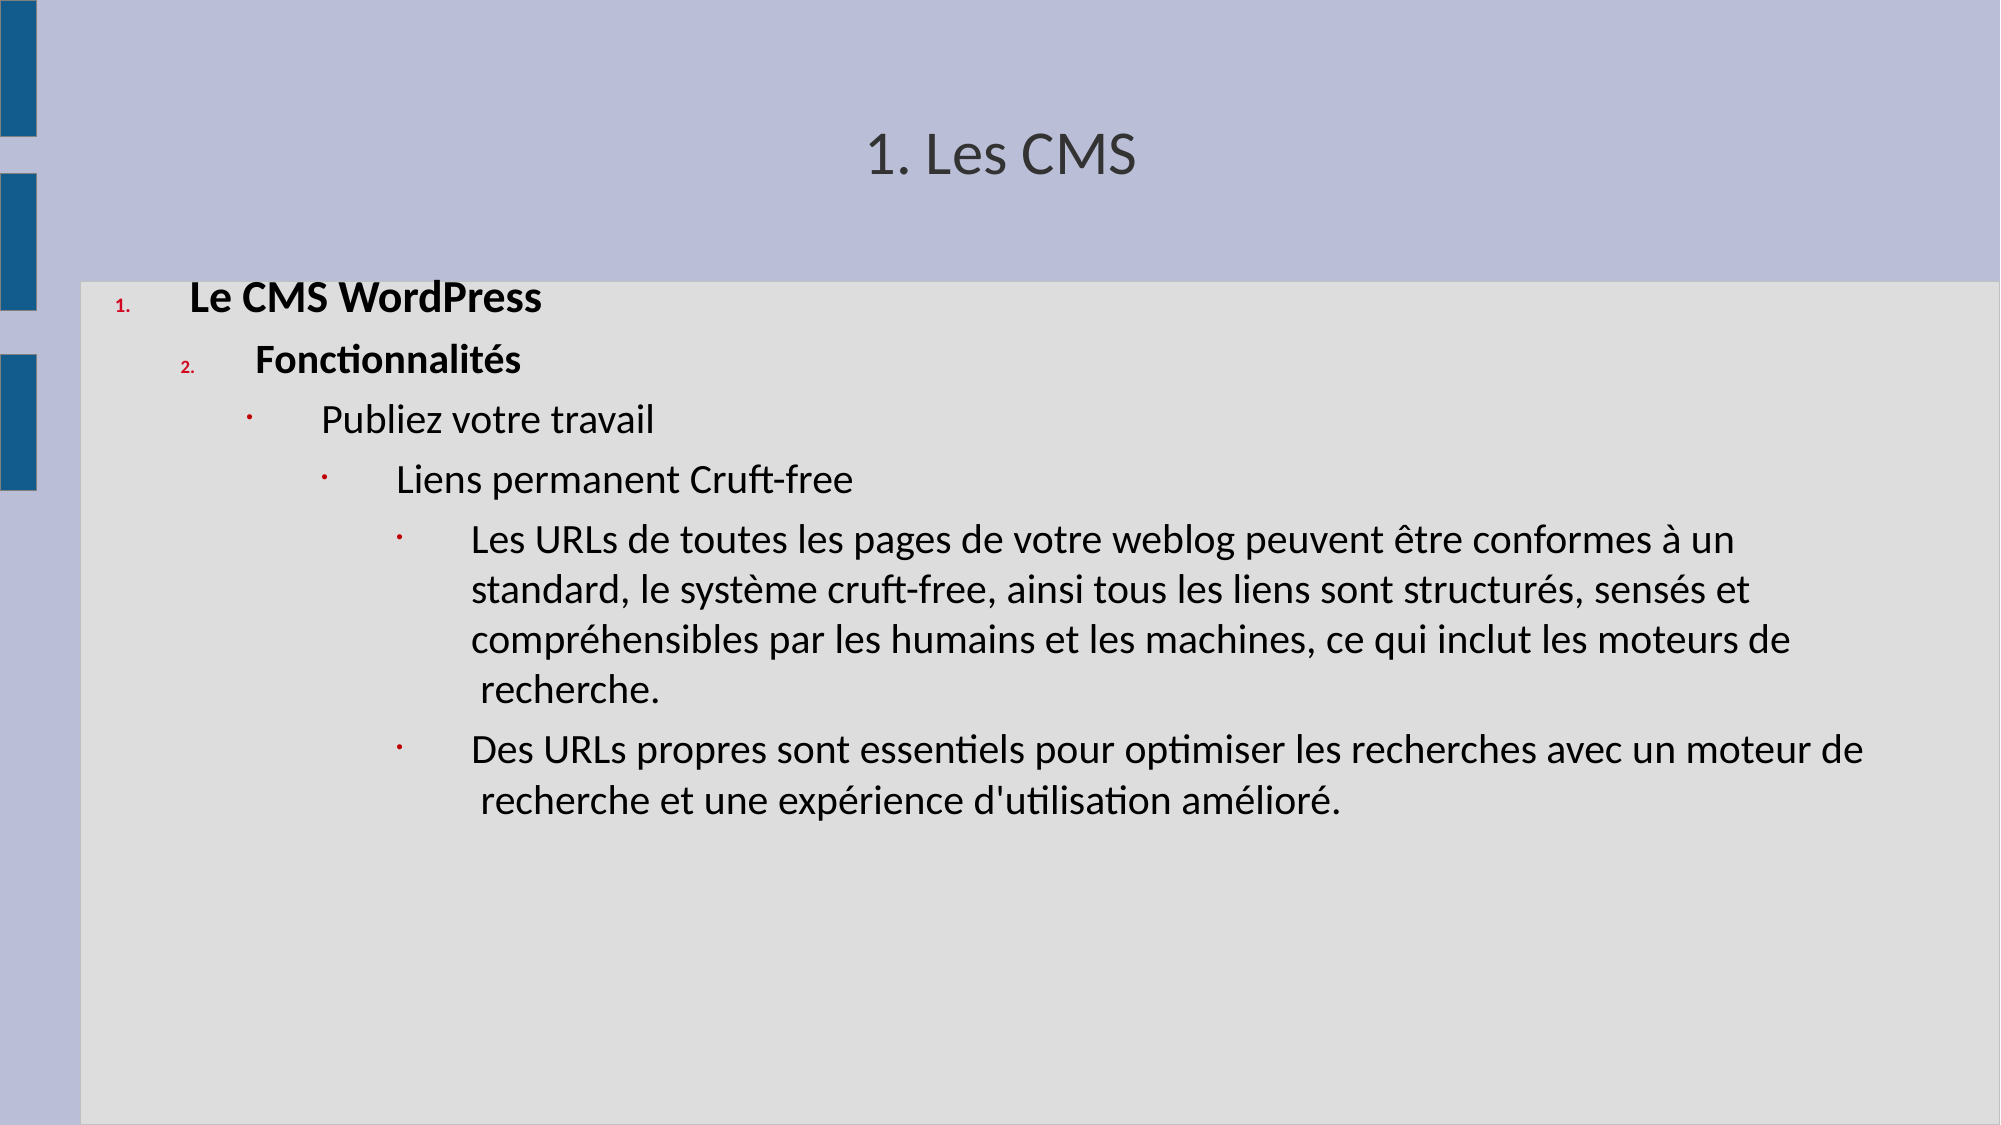

# 1. Les CMS
Le CMS WordPress
Fonctionnalités
Publiez votre travail
Liens permanent Cruft-free
Les URLs de toutes les pages de votre weblog peuvent être conformes à un standard, le système cruft-free, ainsi tous les liens sont structurés, sensés et compréhensibles par les humains et les machines, ce qui inclut les moteurs de recherche.
Des URLs propres sont essentiels pour optimiser les recherches avec un moteur de recherche et une expérience d'utilisation amélioré.